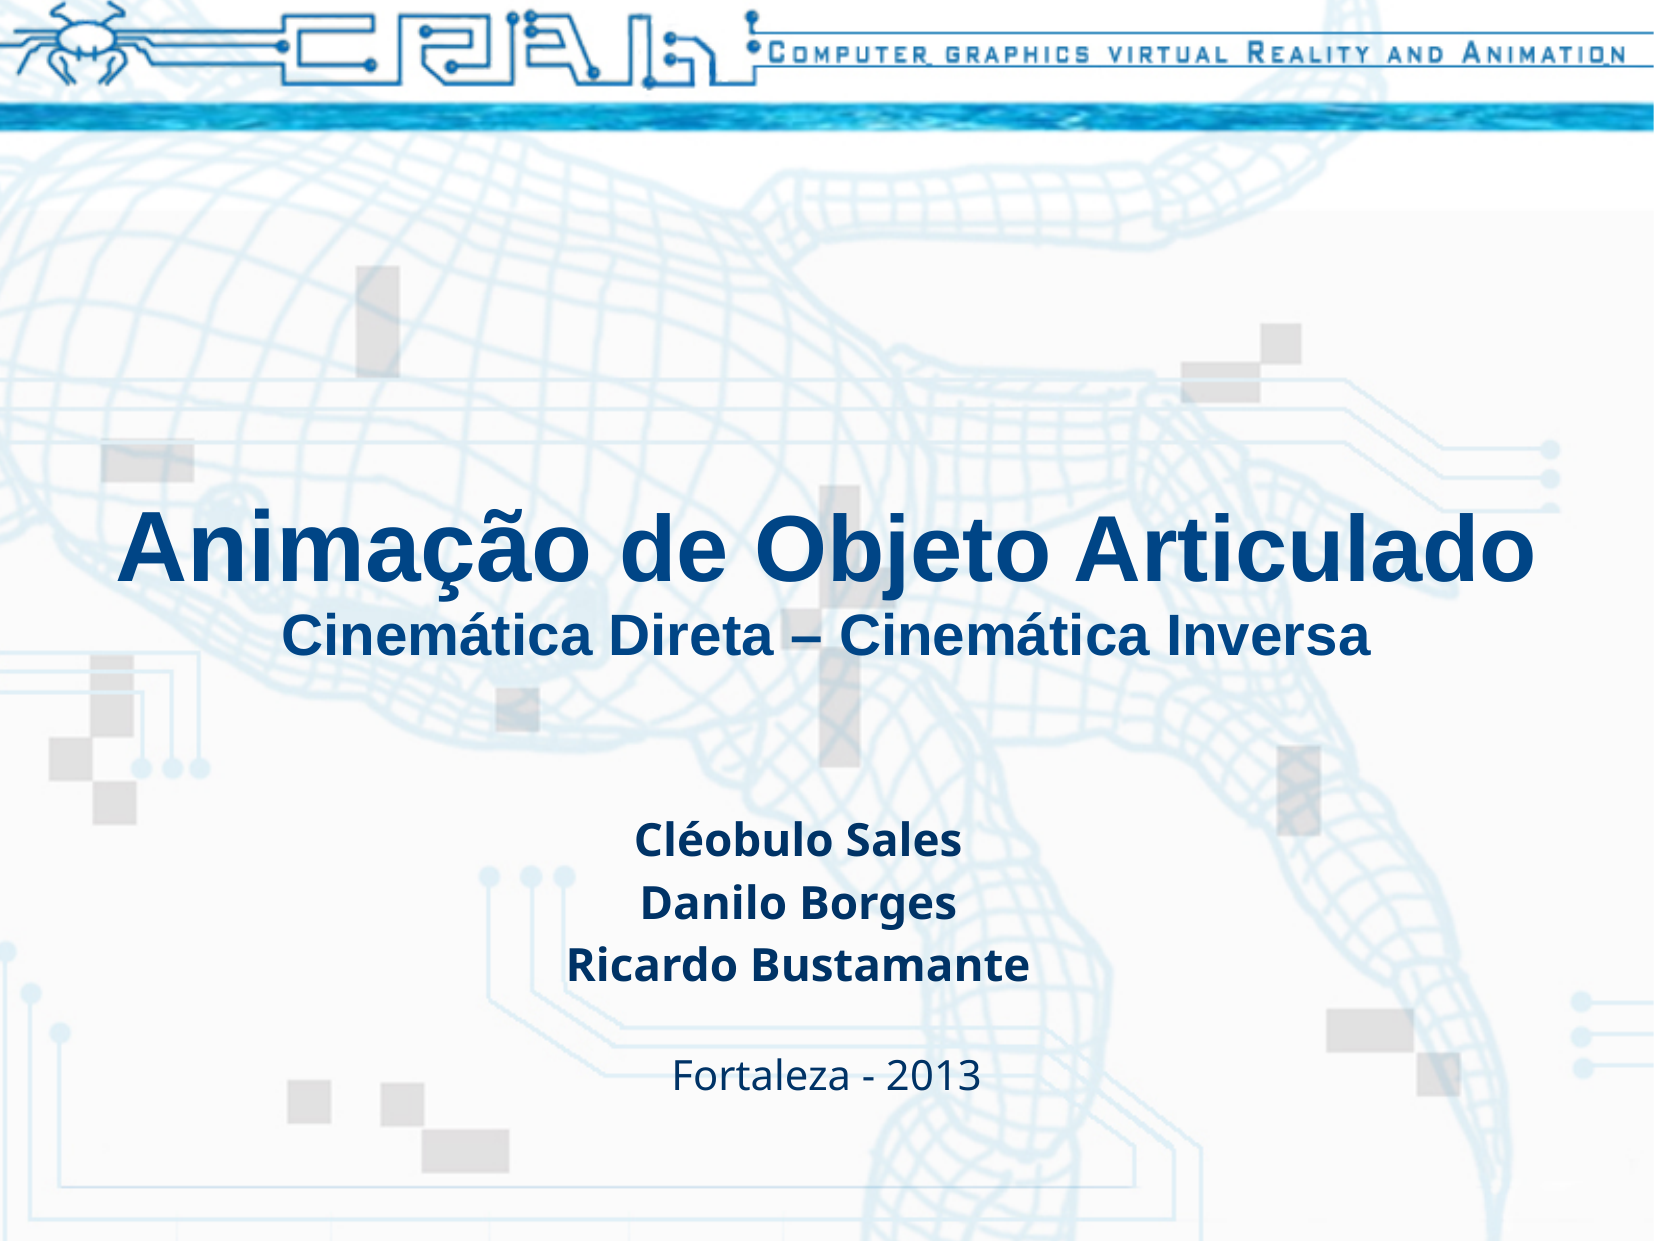

# Animação de Objeto Articulado
Cinemática Direta – Cinemática Inversa
Cléobulo Sales
Danilo Borges
Ricardo Bustamante
Fortaleza - 2013